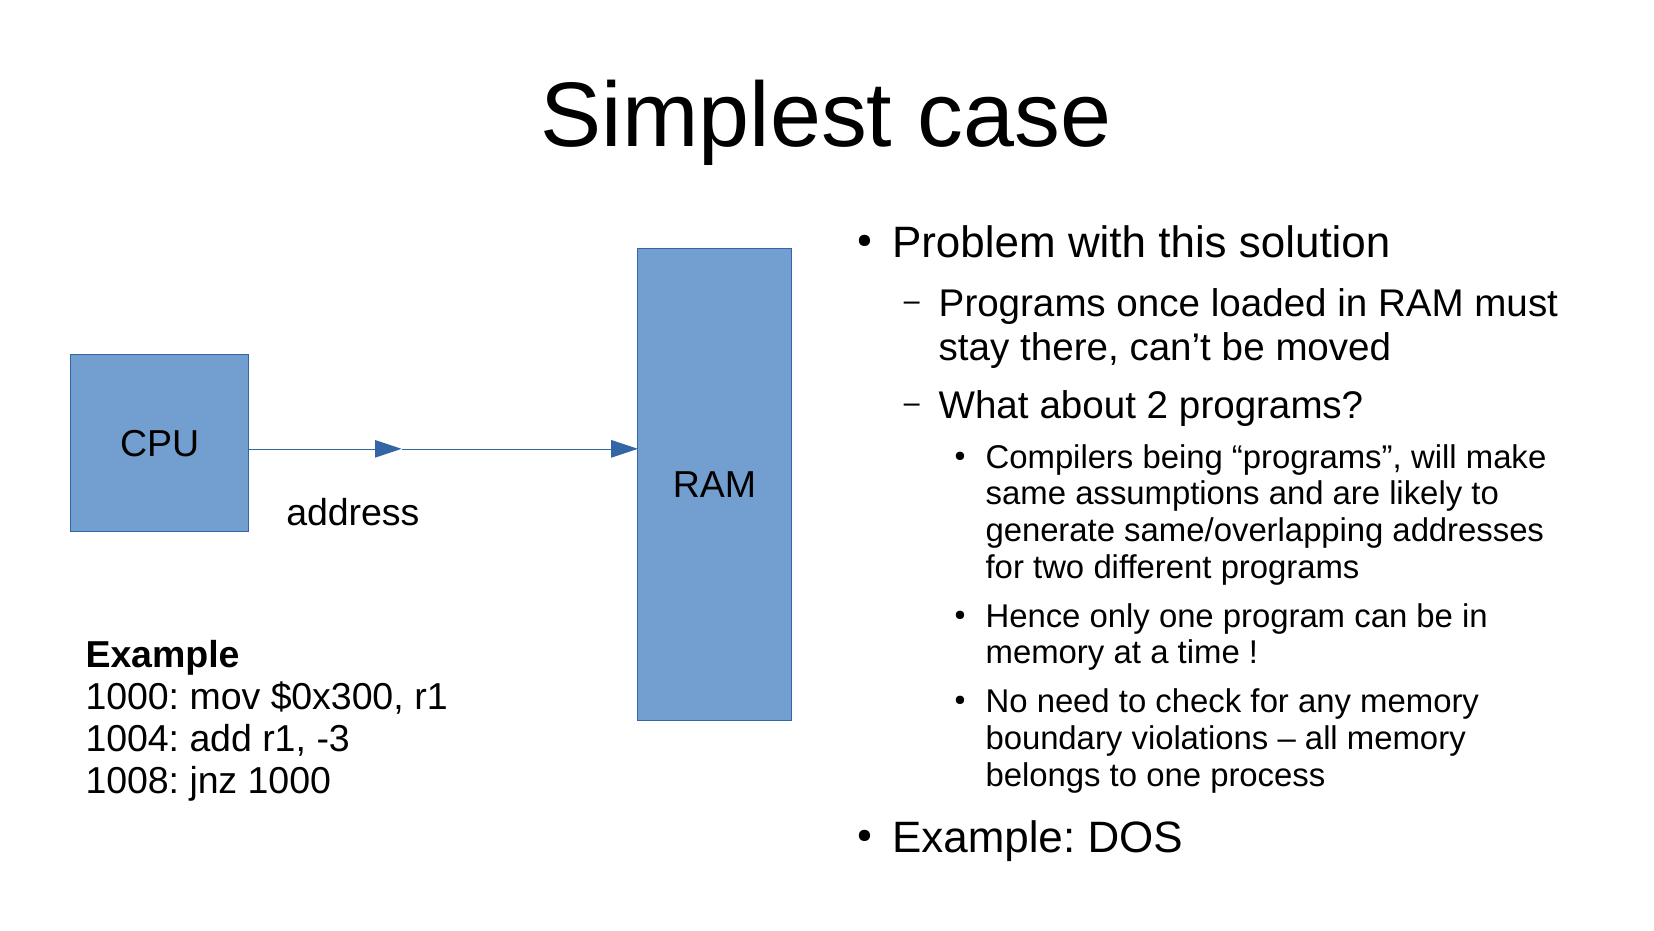

# Simplest case
Problem with this solution
Programs once loaded in RAM must stay there, can’t be moved
What about 2 programs?
Compilers being “programs”, will make same assumptions and are likely to generate same/overlapping addresses for two different programs
Hence only one program can be in memory at a time !
No need to check for any memory boundary violations – all memory belongs to one process
Example: DOS
RAM
CPU
address
Example
1000: mov $0x300, r1
1004: add r1, -3
1008: jnz 1000